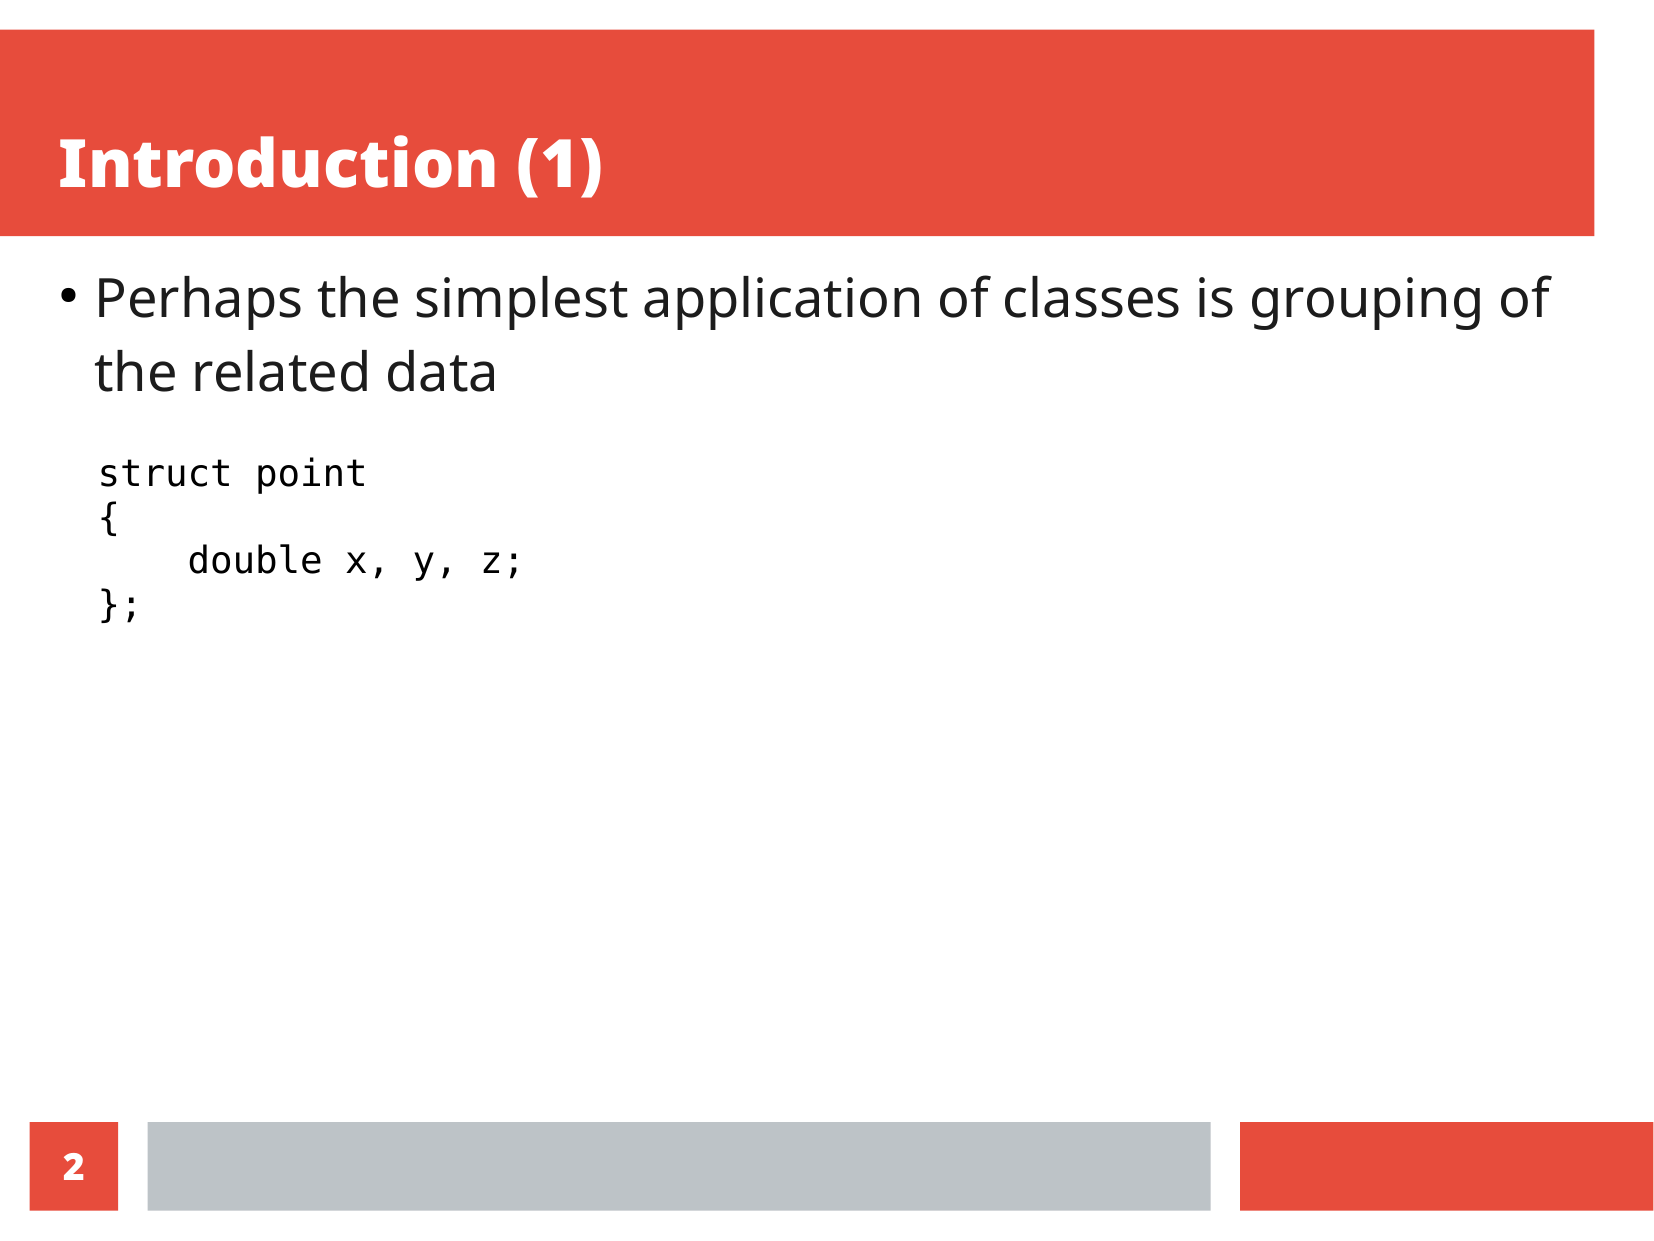

# Introduction (1)
Perhaps the simplest application of classes is grouping of the related data
struct point
{
 double x, y, z;
};
2